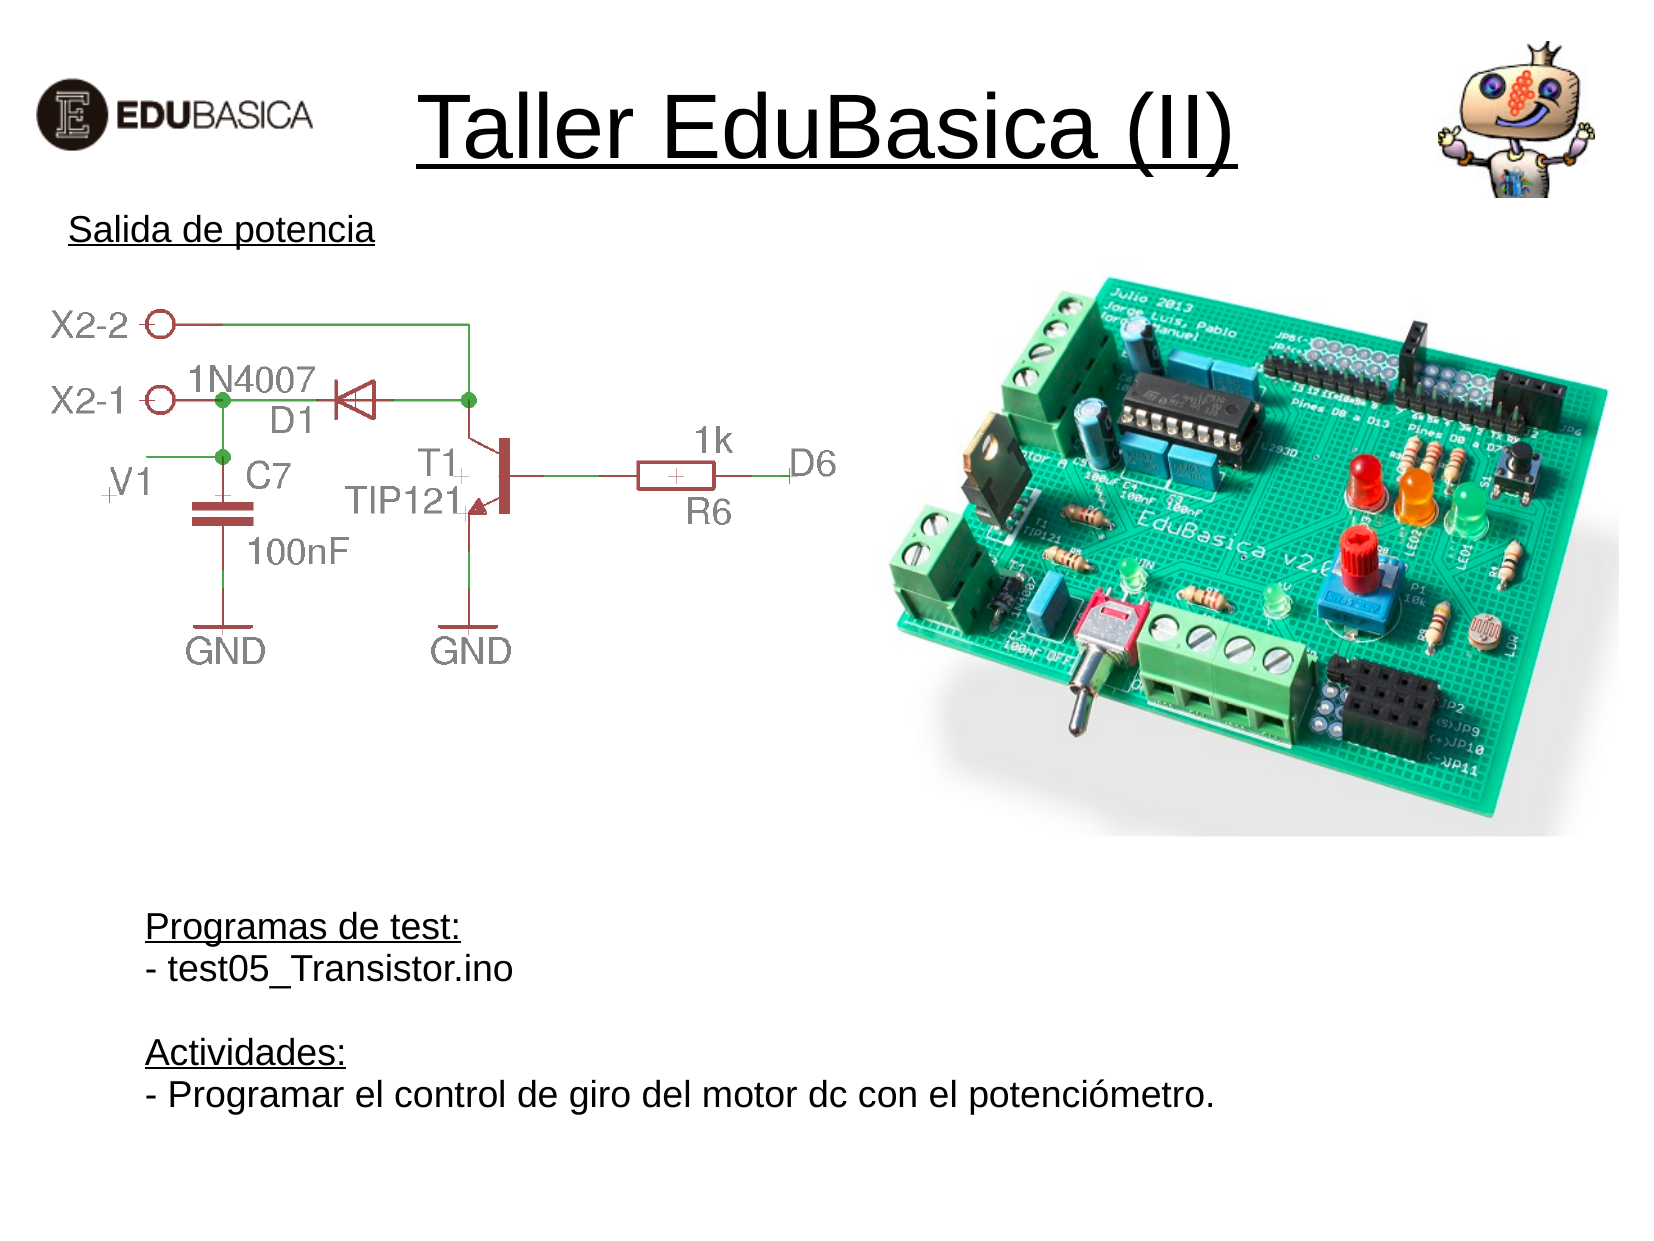

# Taller EduBasica (II)
Salida de potencia
Programas de test:
- test05_Transistor.ino
Actividades:
- Programar el control de giro del motor dc con el potenciómetro.